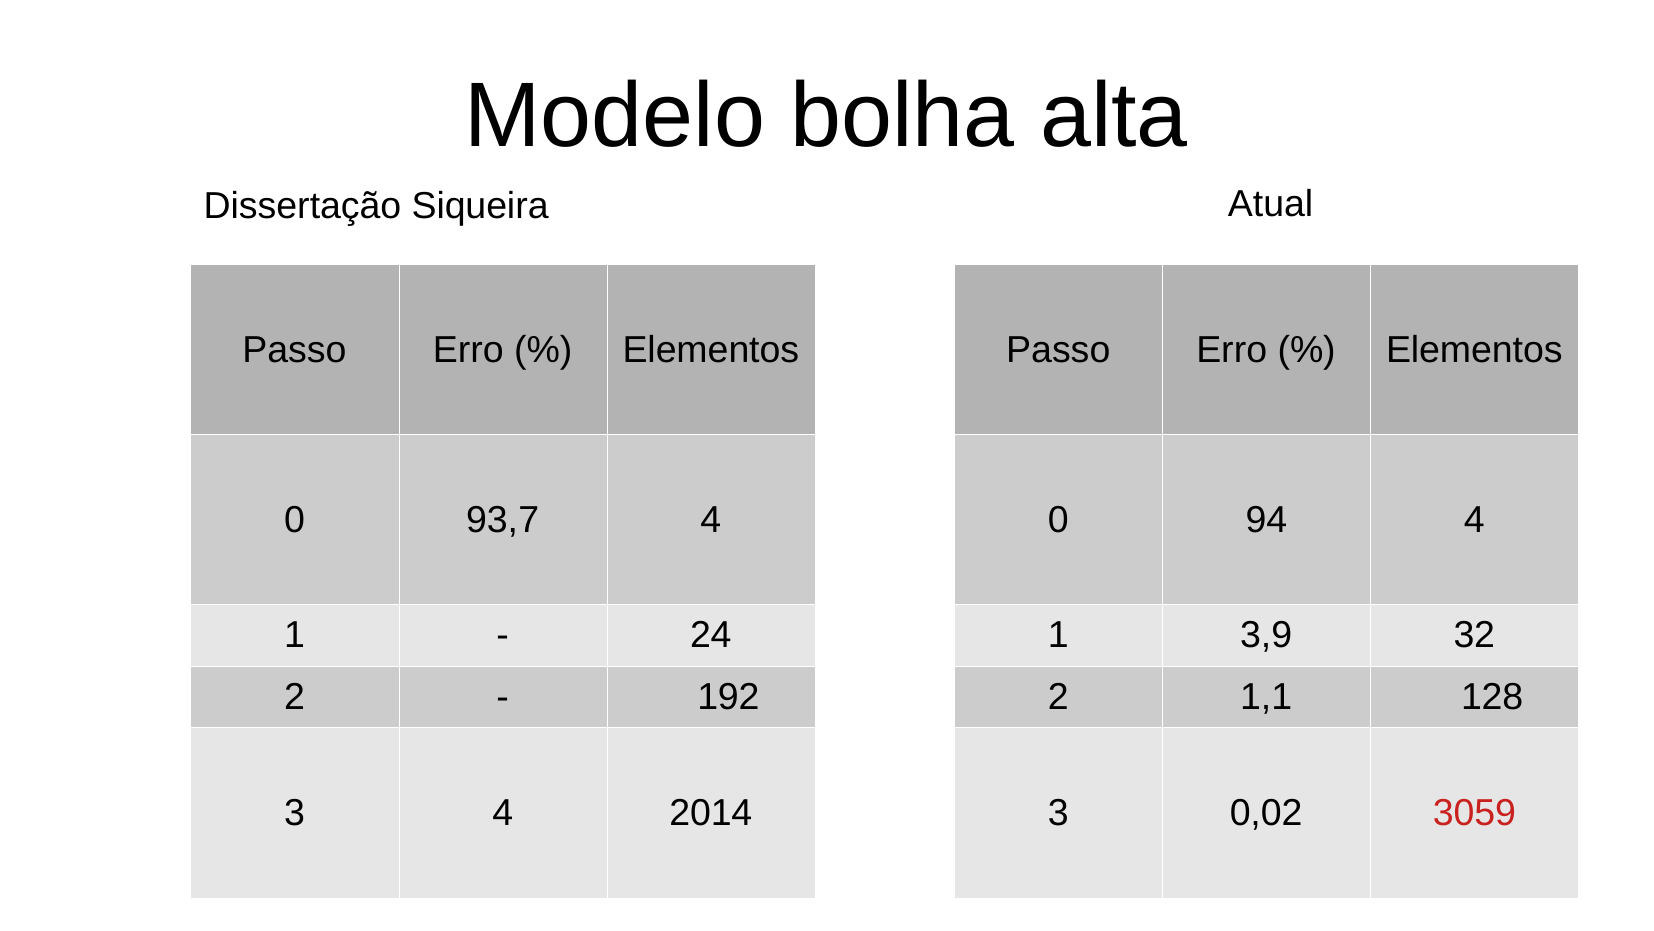

# Modelo bolha alta
Atual
Dissertação Siqueira
| Passo | Erro (%) | Elementos |
| --- | --- | --- |
| 0 | 93,7 | 4 |
| 1 | - | 24 |
| 2 | - | 192 |
| 3 | 4 | 2014 |
| Passo | Erro (%) | Elementos |
| --- | --- | --- |
| 0 | 94 | 4 |
| 1 | 3,9 | 32 |
| 2 | 1,1 | 128 |
| 3 | 0,02 | 3059 |